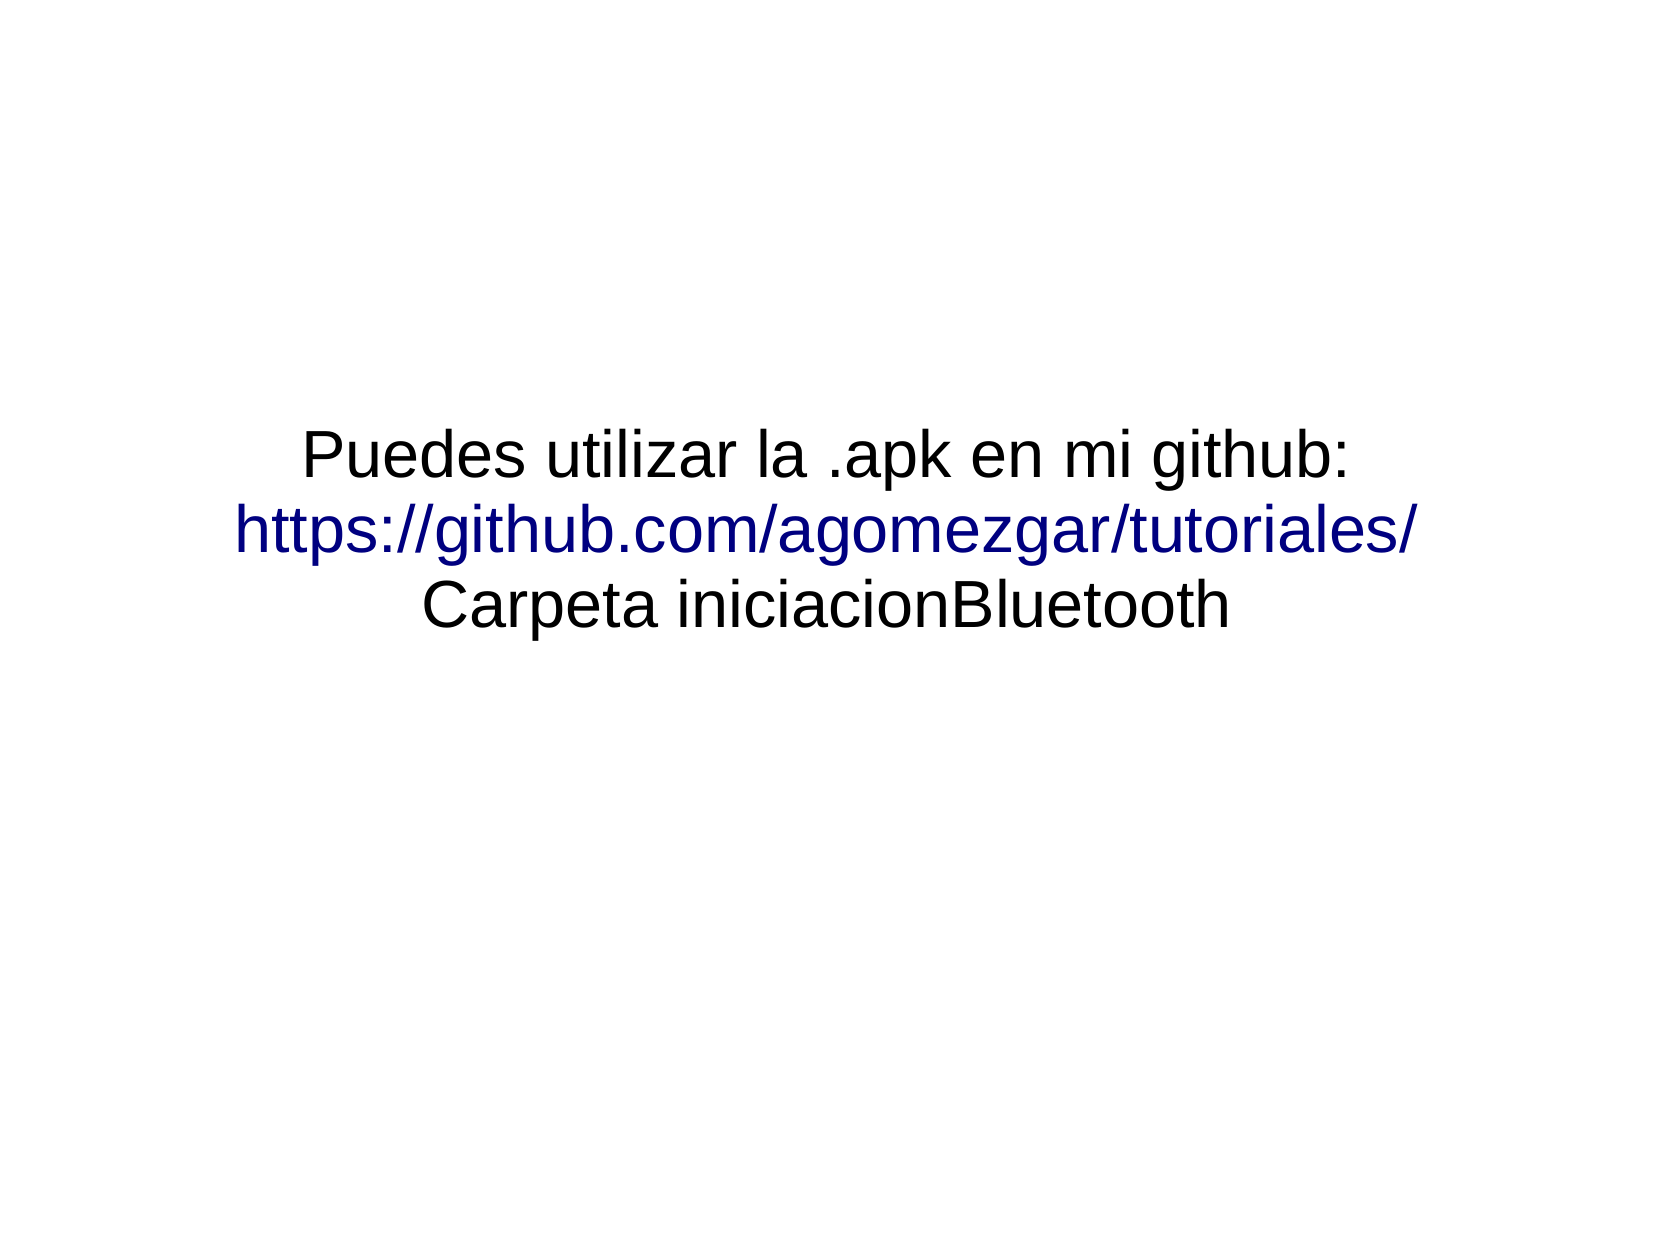

# Puedes utilizar la .apk en mi github:
https://github.com/agomezgar/tutoriales/
Carpeta iniciacionBluetooth